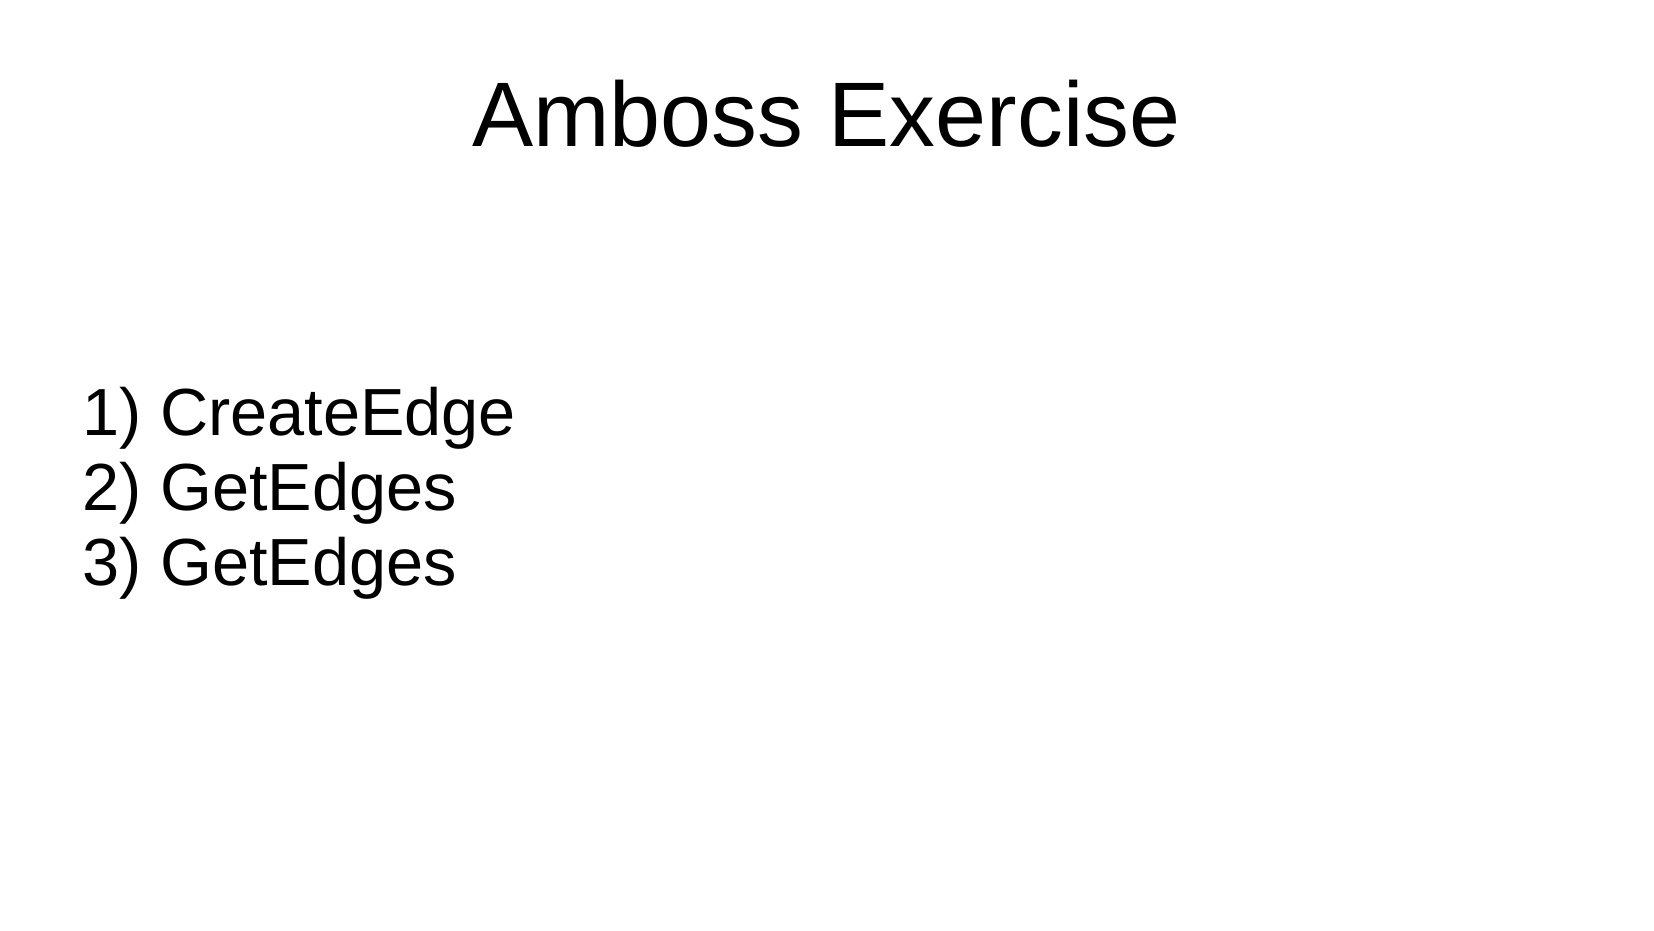

# Amboss Exercise
1) CreateEdge
2) GetEdges
3) GetEdges